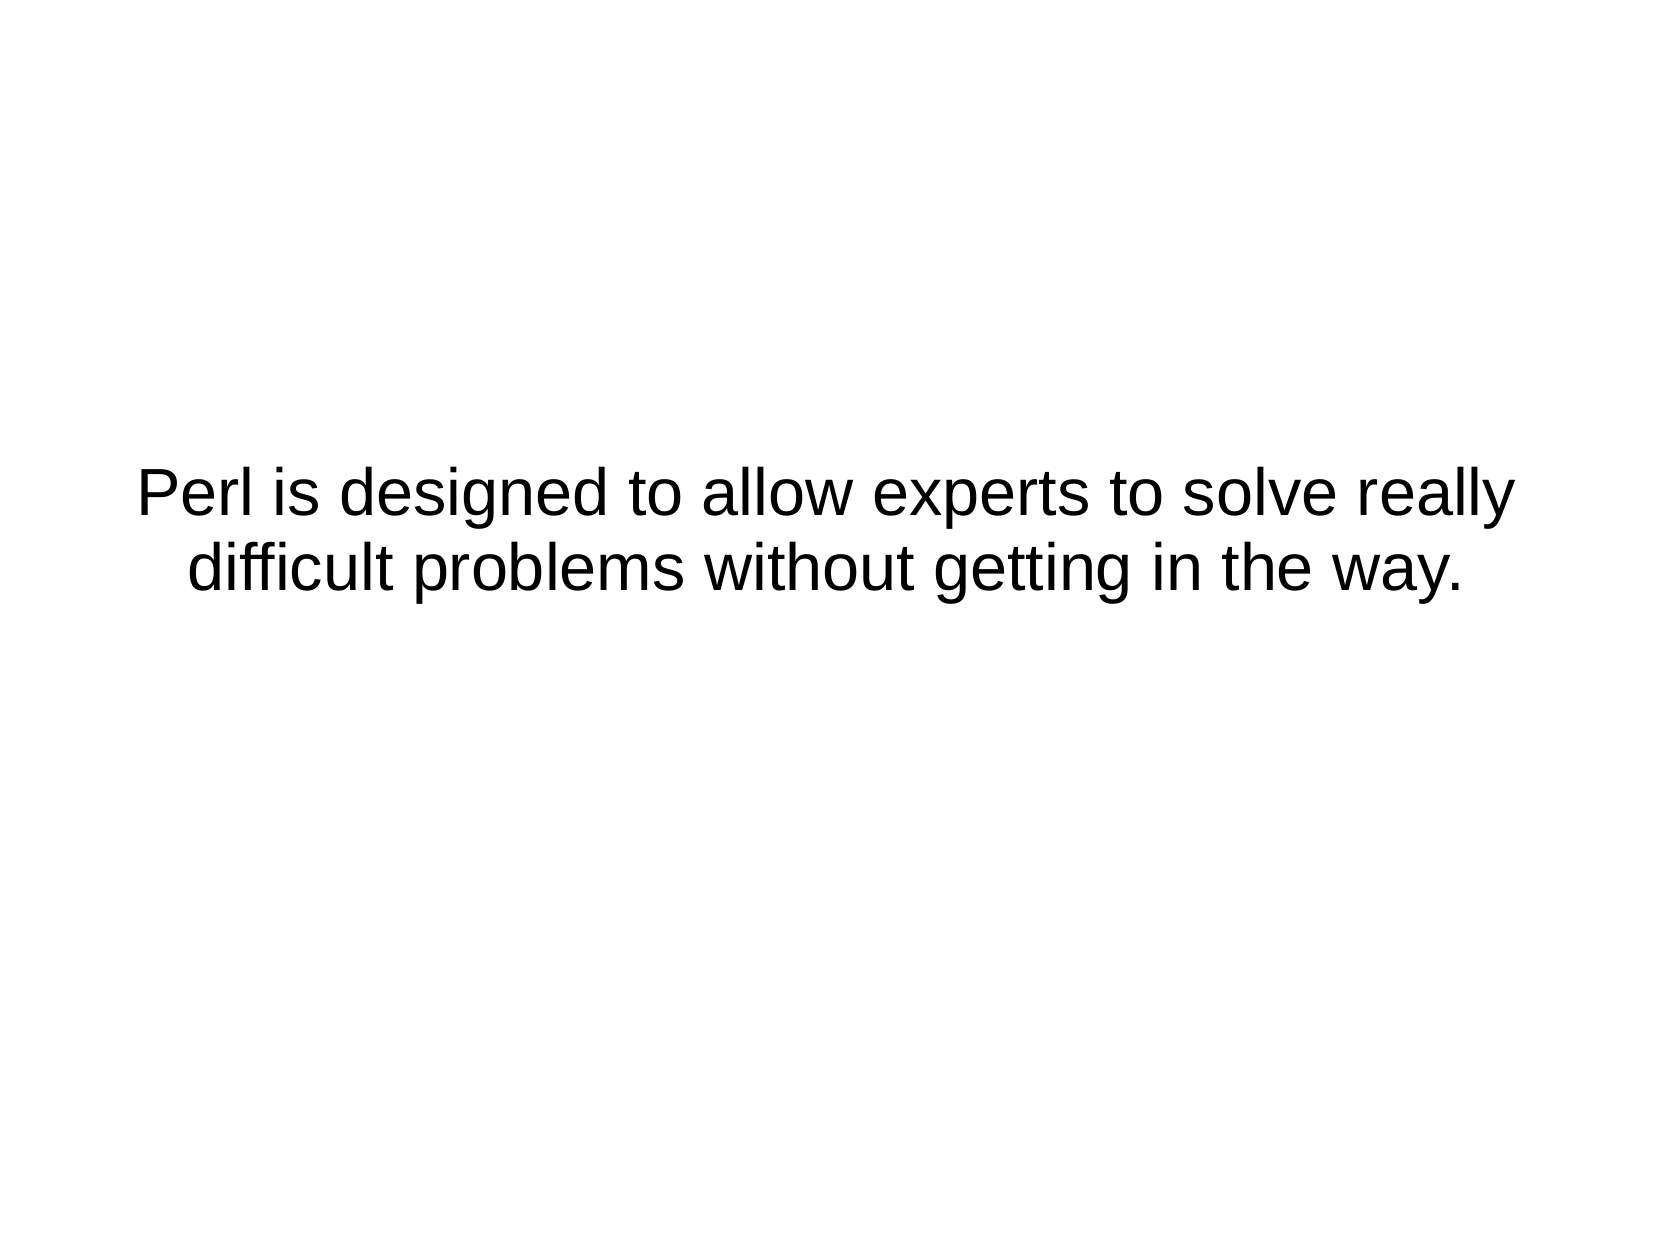

# Perl is designed to allow experts to solve really difficult problems without getting in the way.